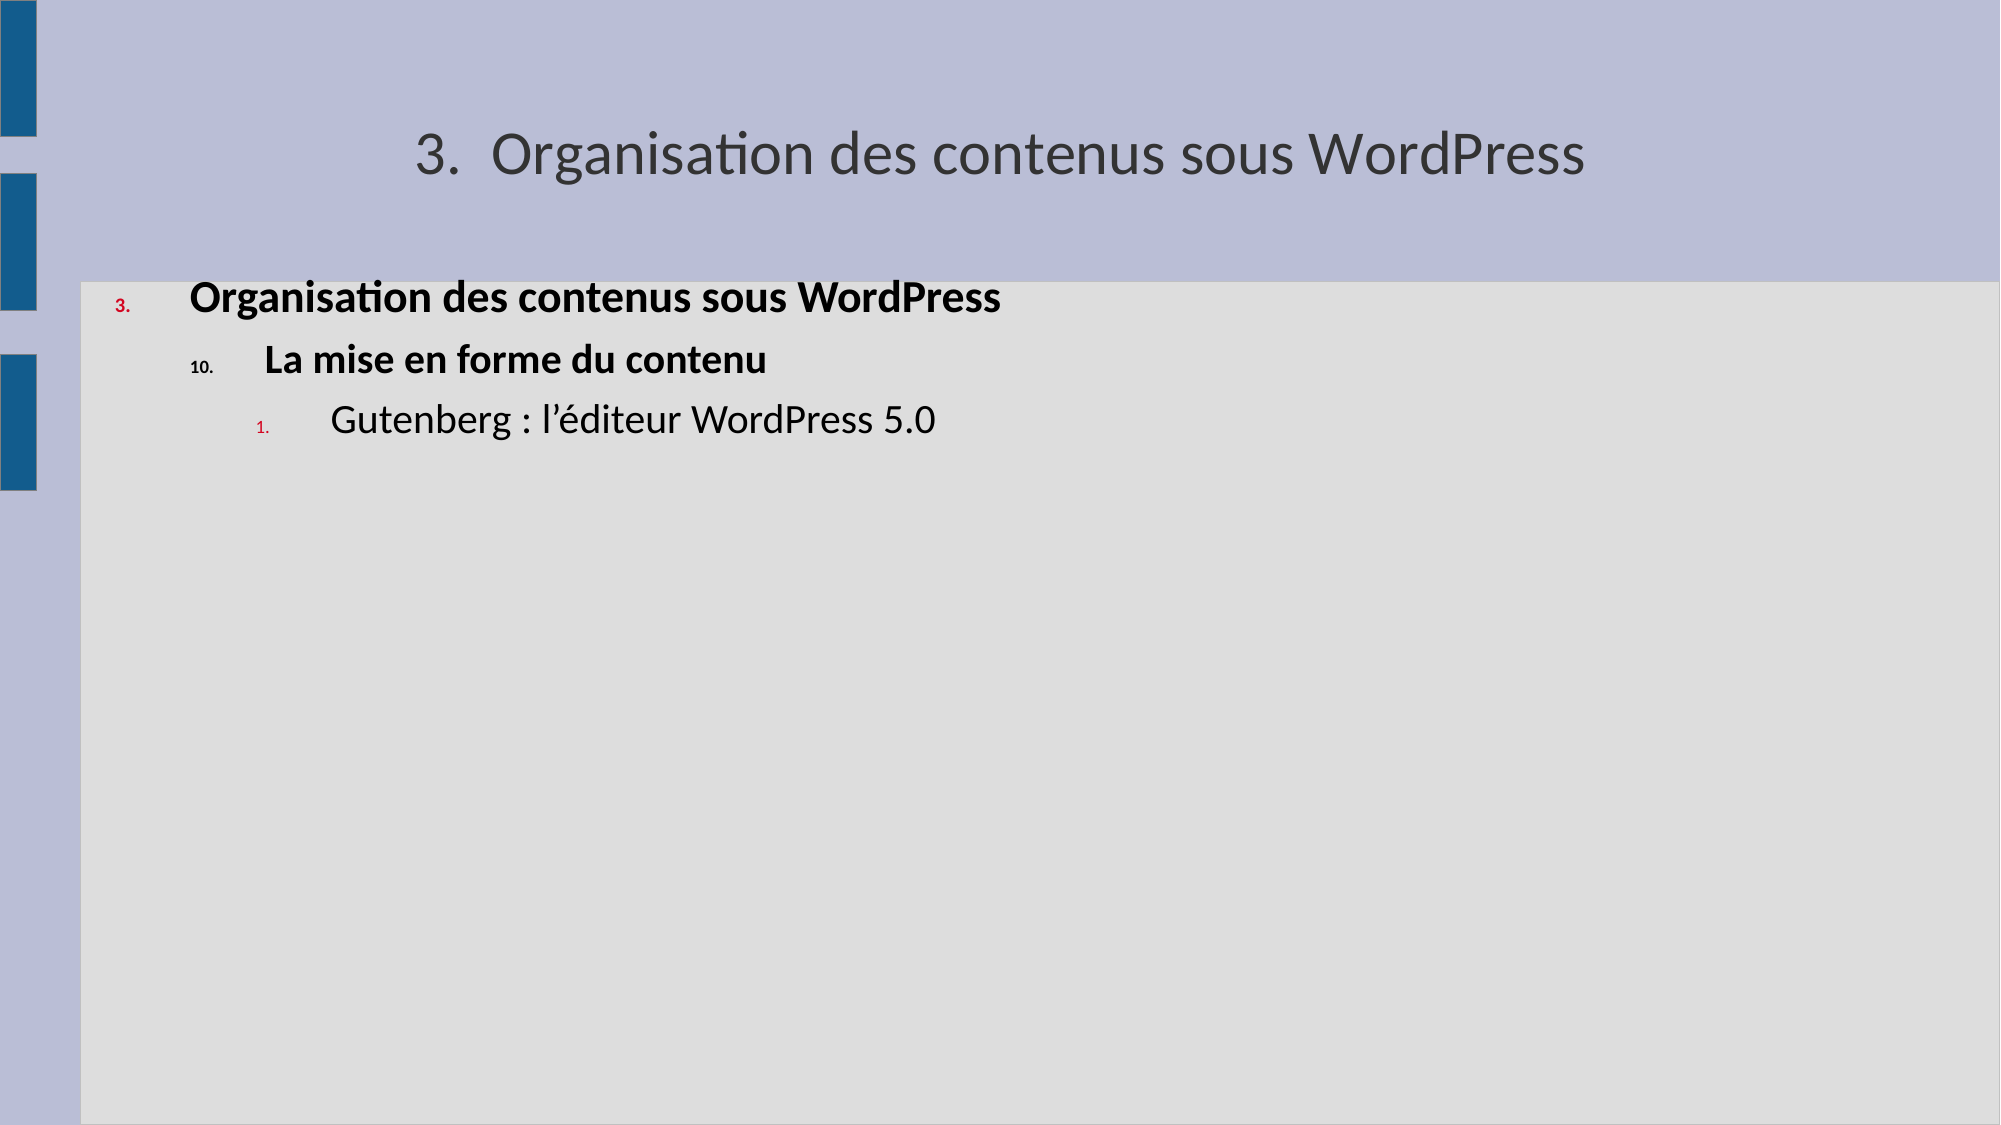

# 3.	Organisation des contenus sous WordPress
Organisation des contenus sous WordPress
La mise en forme du contenu
Gutenberg : l’éditeur WordPress 5.0